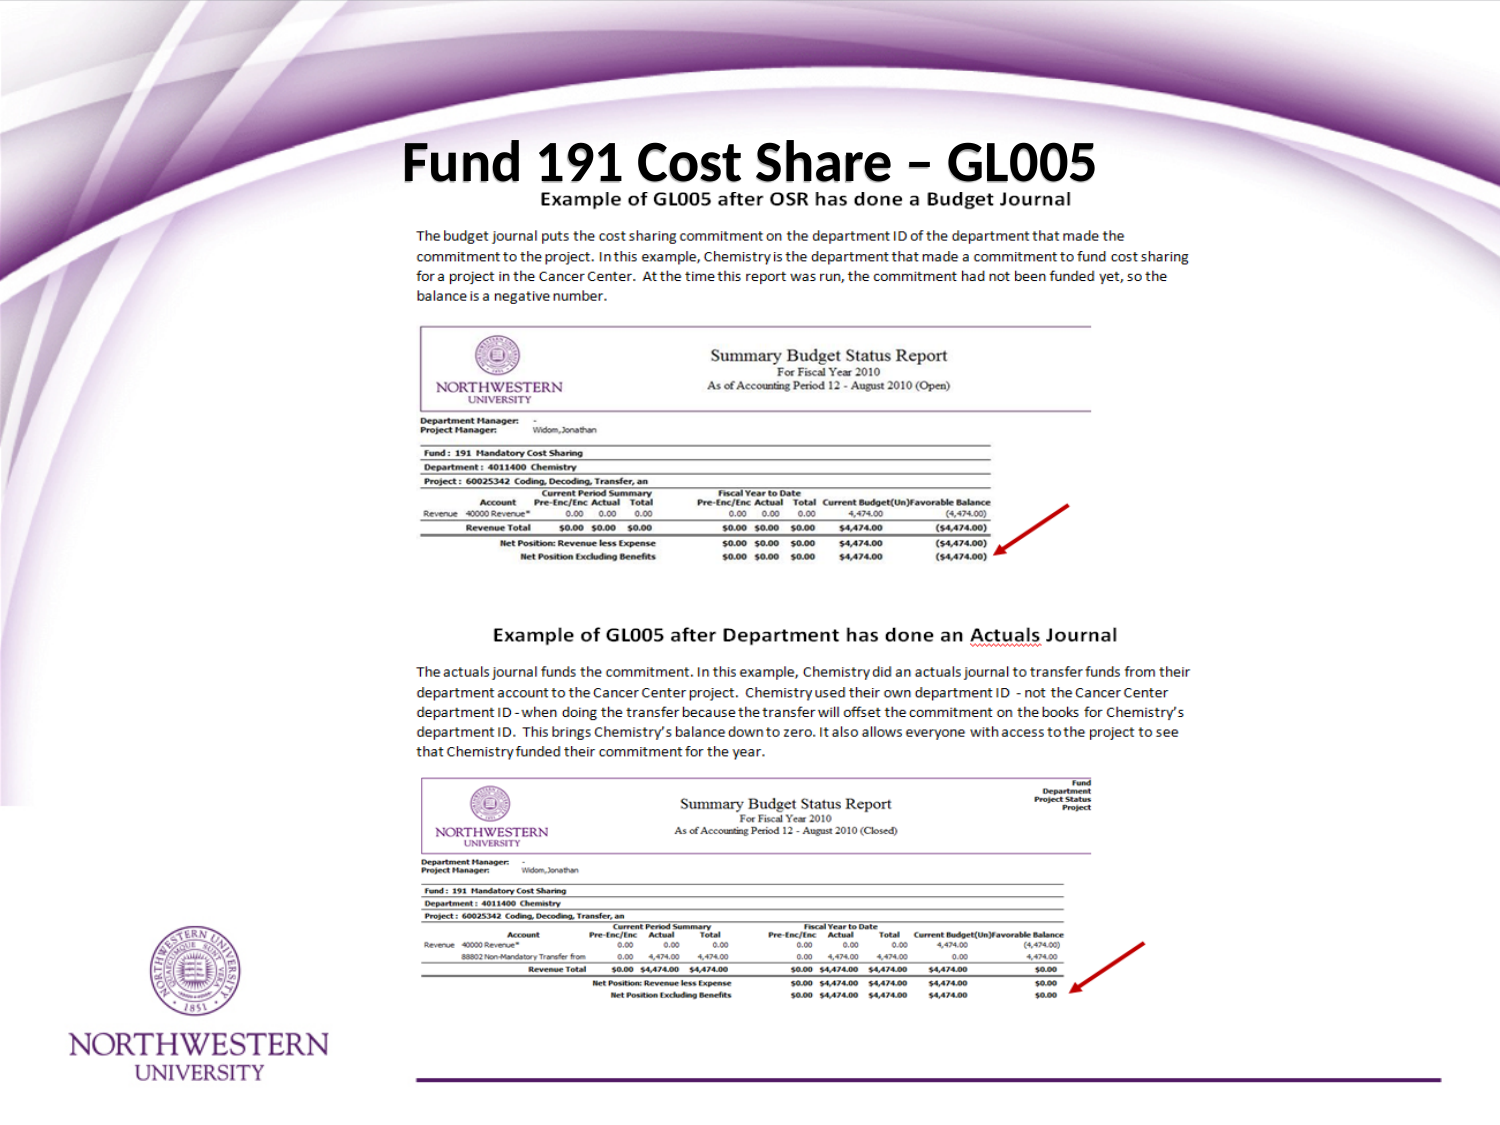

# Fund 191 Cost Share – GL005